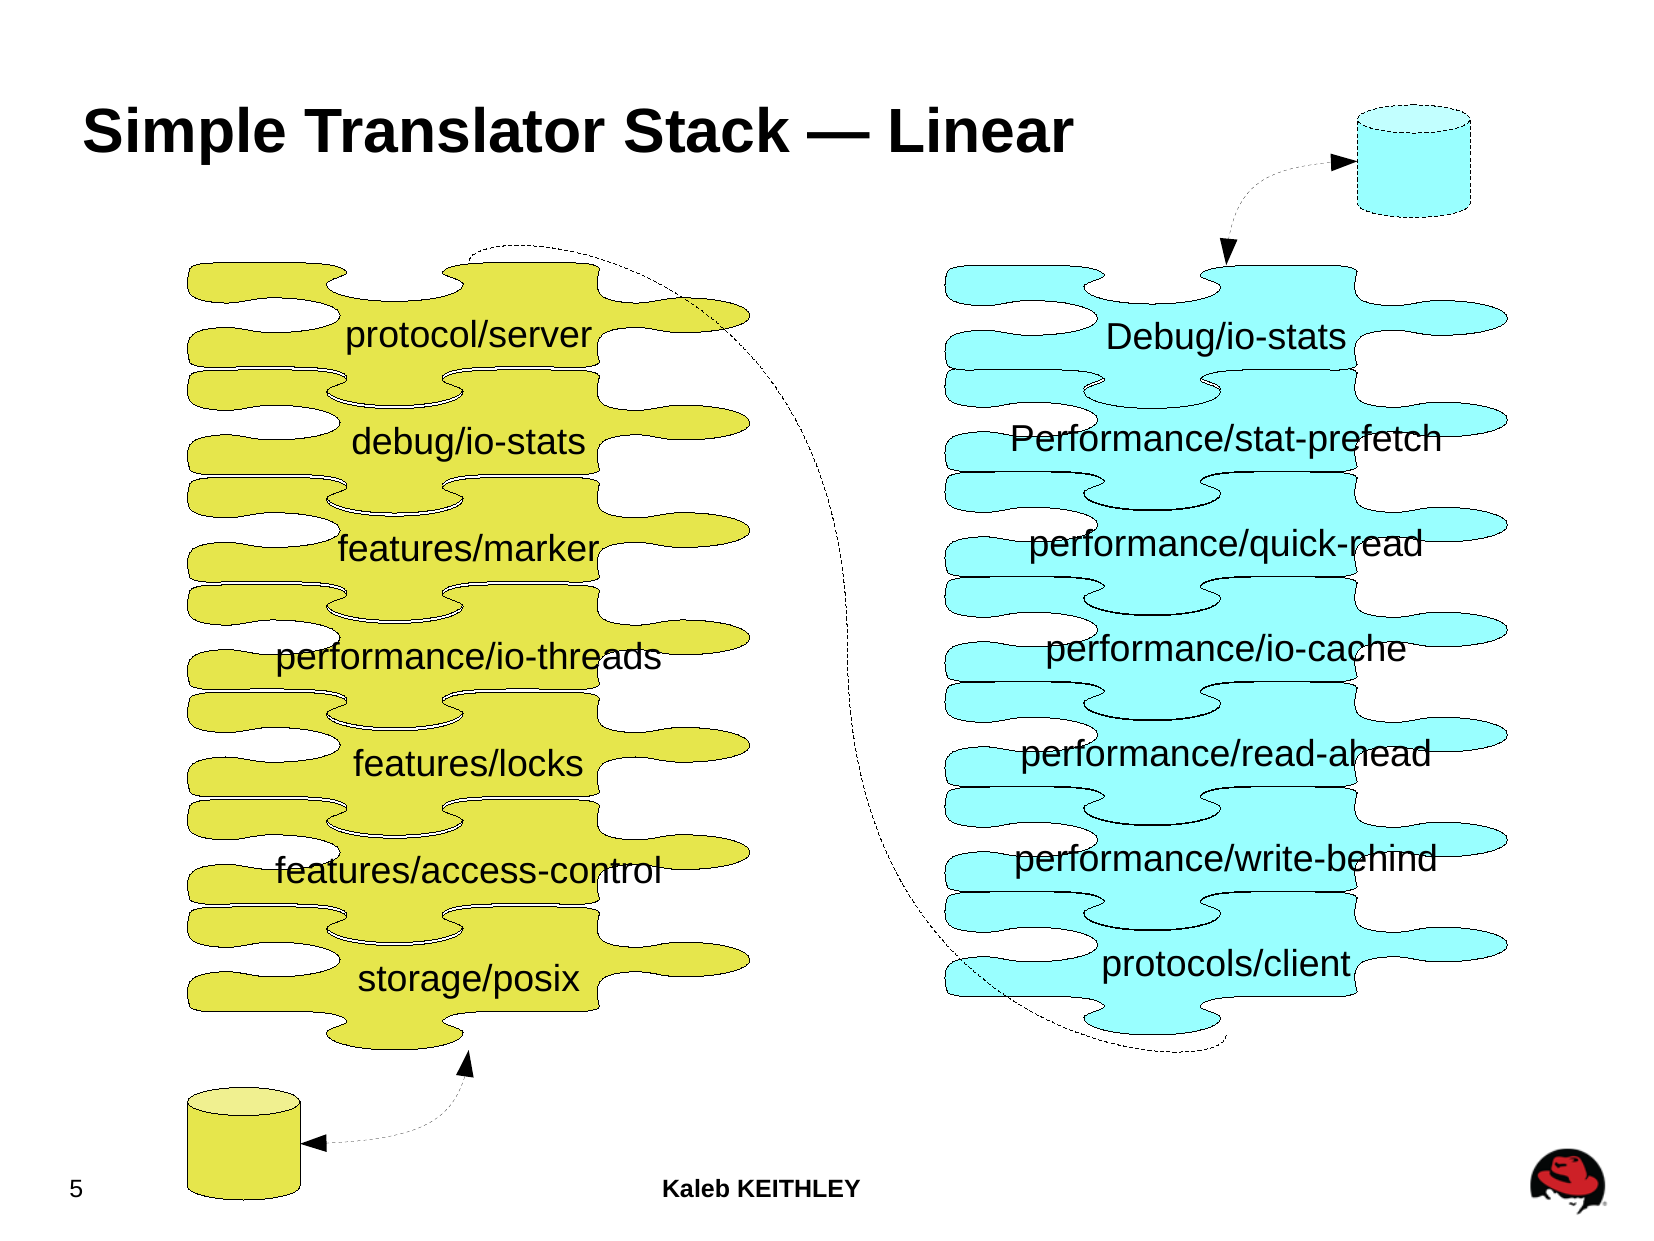

# Simple Translator Stack — Linear
protocol/server
Debug/io-stats
Performance/stat-prefetch
performance/quick-read
performance/io-cache
performance/read-ahead
performance/write-behind
protocols/client
debug/io-stats
features/marker
performance/io-threads
features/locks
features/access-control
storage/posix